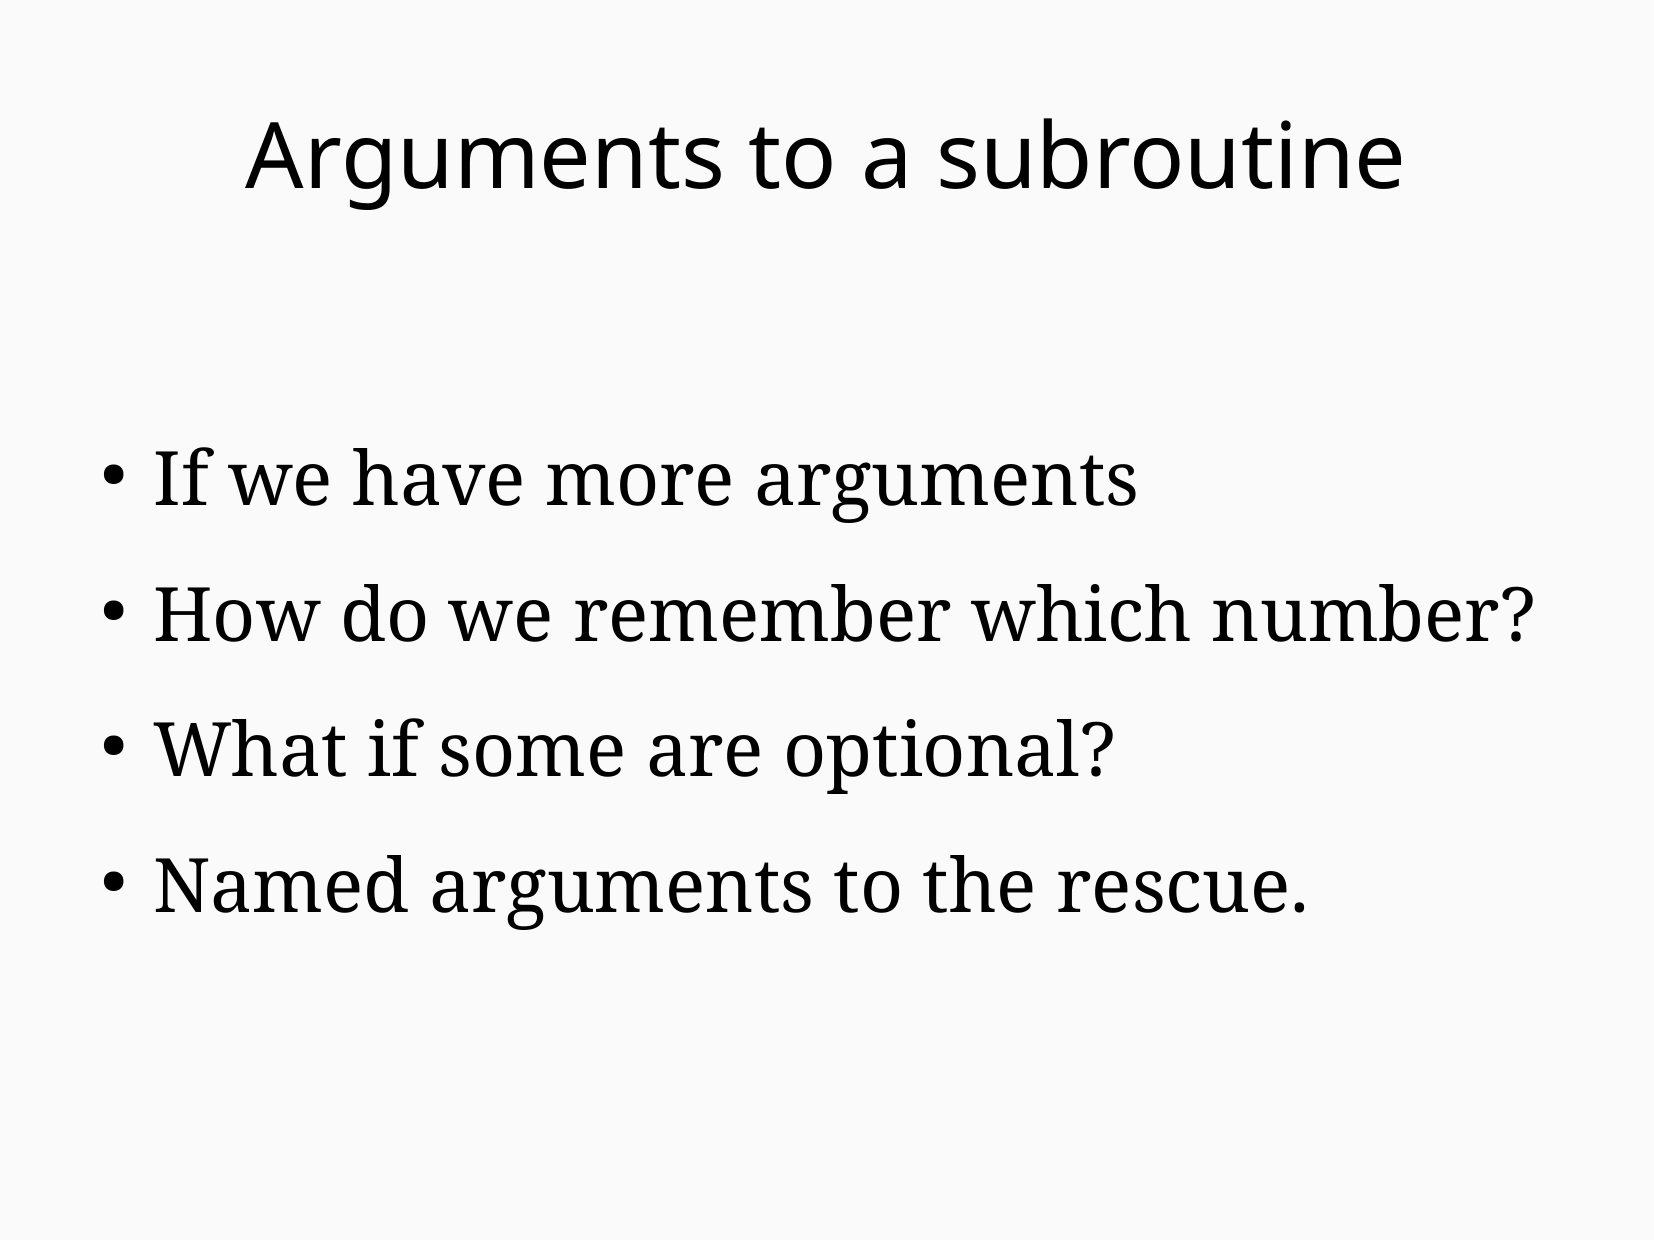

# Arguments to a subroutine
If we have more arguments
How do we remember which number?
What if some are optional?
Named arguments to the rescue.